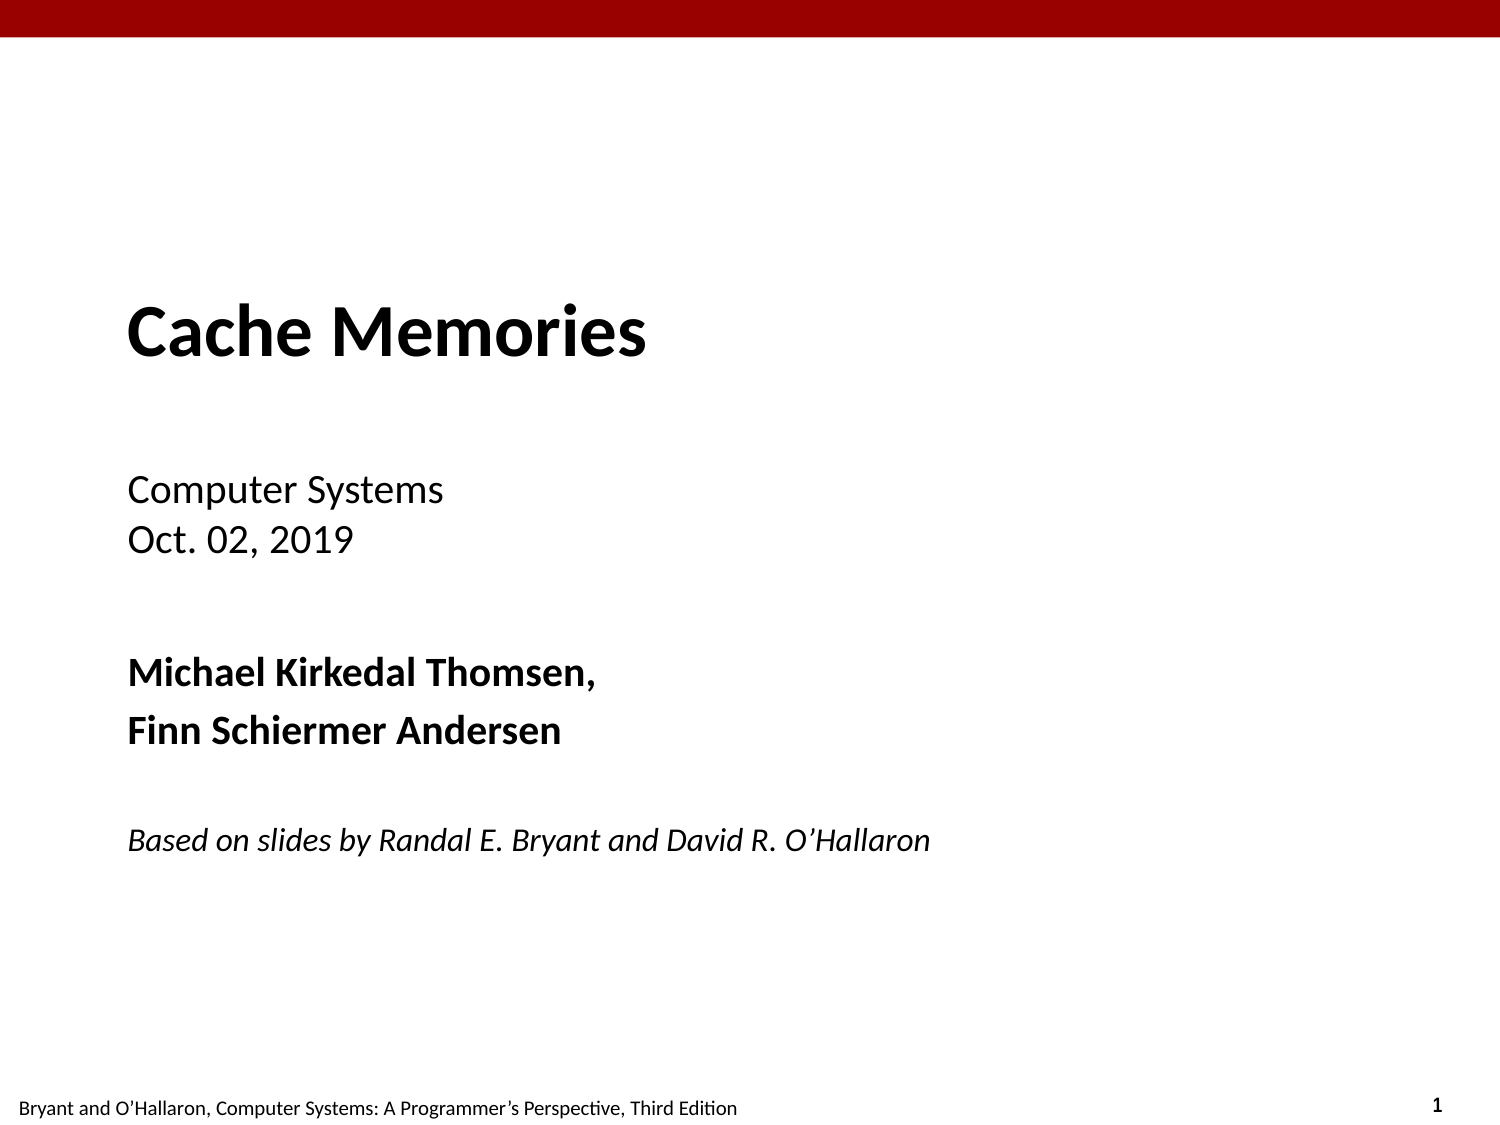

# Cache Memories Computer Systems Oct. 02, 2019
Michael Kirkedal Thomsen,
Finn Schiermer Andersen
Based on slides by Randal E. Bryant and David R. O’Hallaron